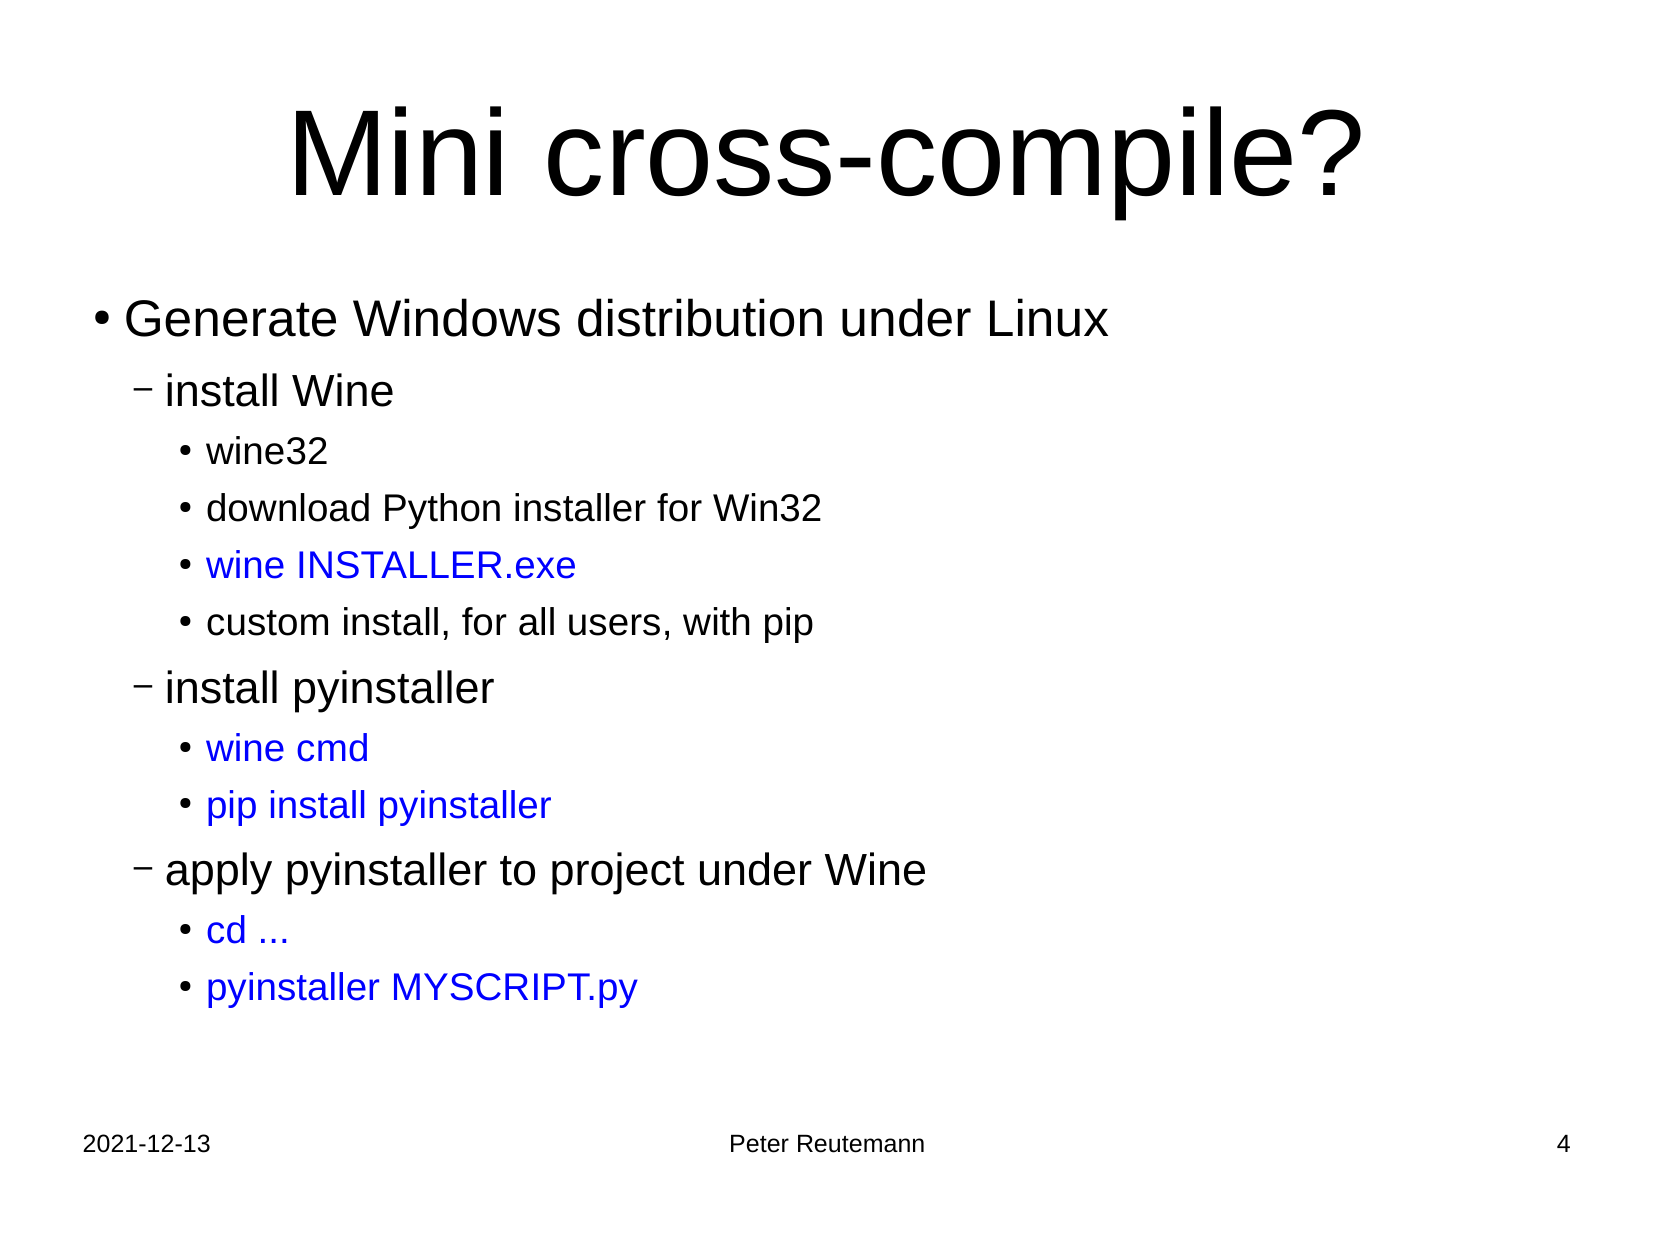

# Mini cross-compile?
Generate Windows distribution under Linux
install Wine
wine32
download Python installer for Win32
wine INSTALLER.exe
custom install, for all users, with pip
install pyinstaller
wine cmd
pip install pyinstaller
apply pyinstaller to project under Wine
cd ...
pyinstaller MYSCRIPT.py
2021-12-13
Peter Reutemann
4